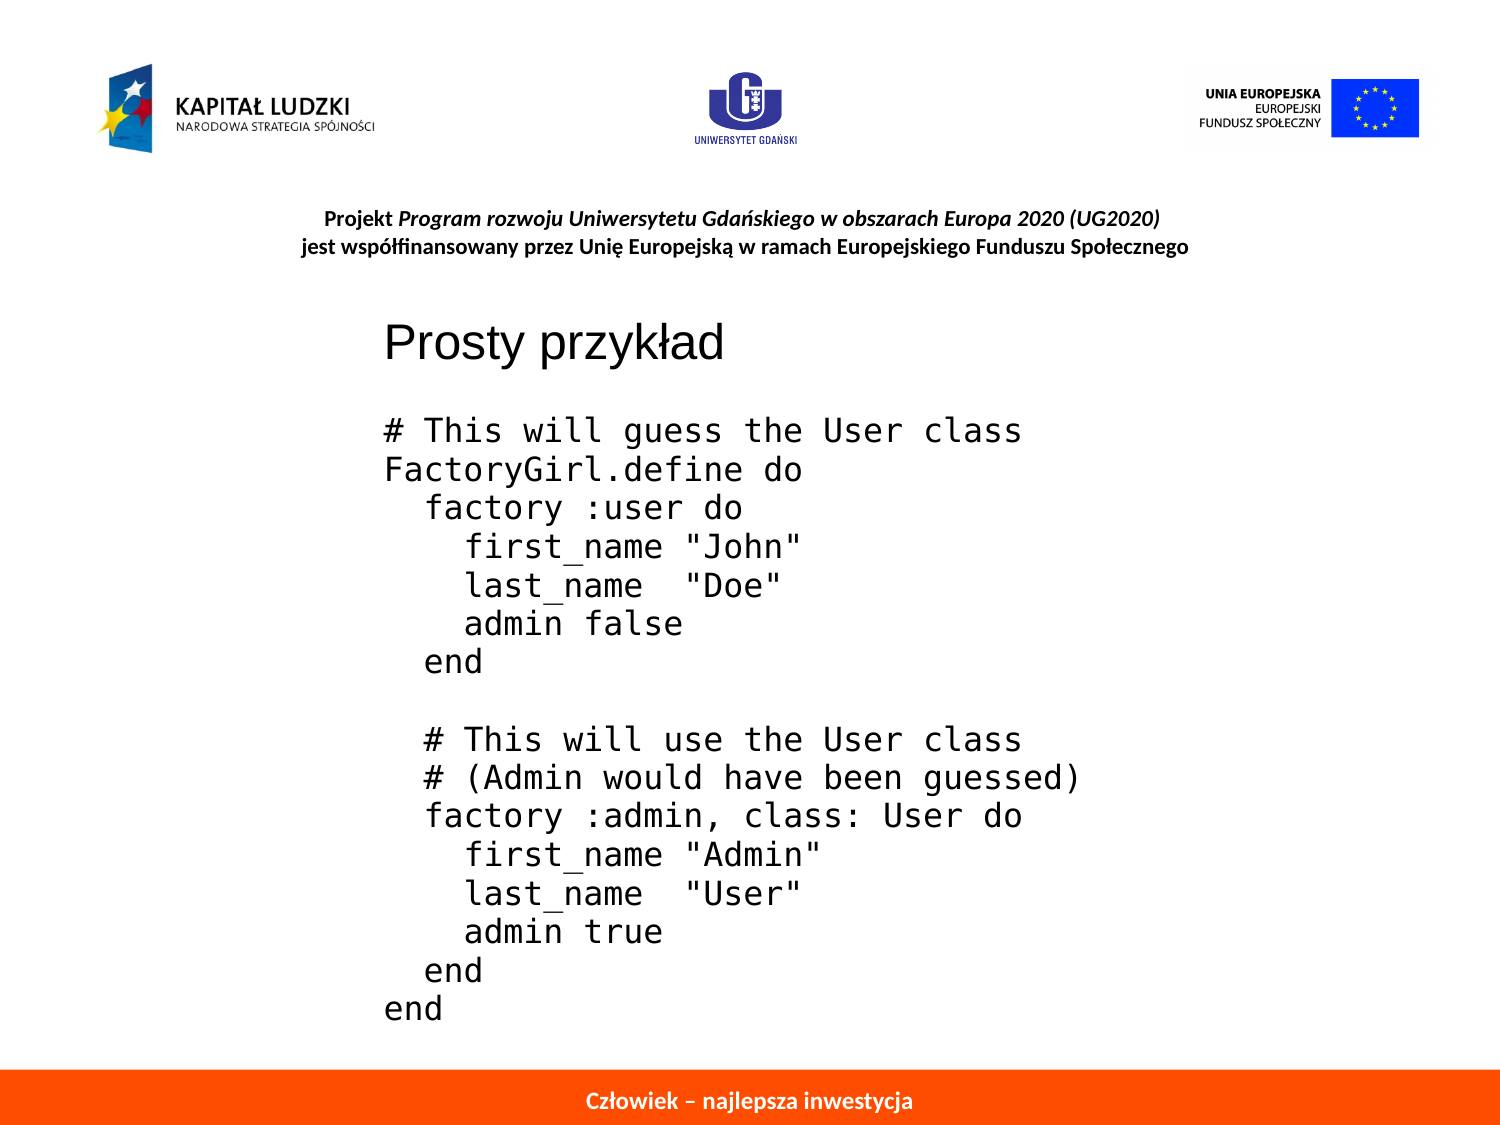

Projekt Program rozwoju Uniwersytetu Gdańskiego w obszarach Europa 2020 (UG2020)
jest współfinansowany przez Unię Europejską w ramach Europejskiego Funduszu Społecznego
Prosty przykład
# This will guess the User class
FactoryGirl.define do
 factory :user do
 first_name "John"
 last_name "Doe"
 admin false
 end
 # This will use the User class
 # (Admin would have been guessed)
 factory :admin, class: User do
 first_name "Admin"
 last_name "User"
 admin true
 end
end
Człowiek – najlepsza inwestycja